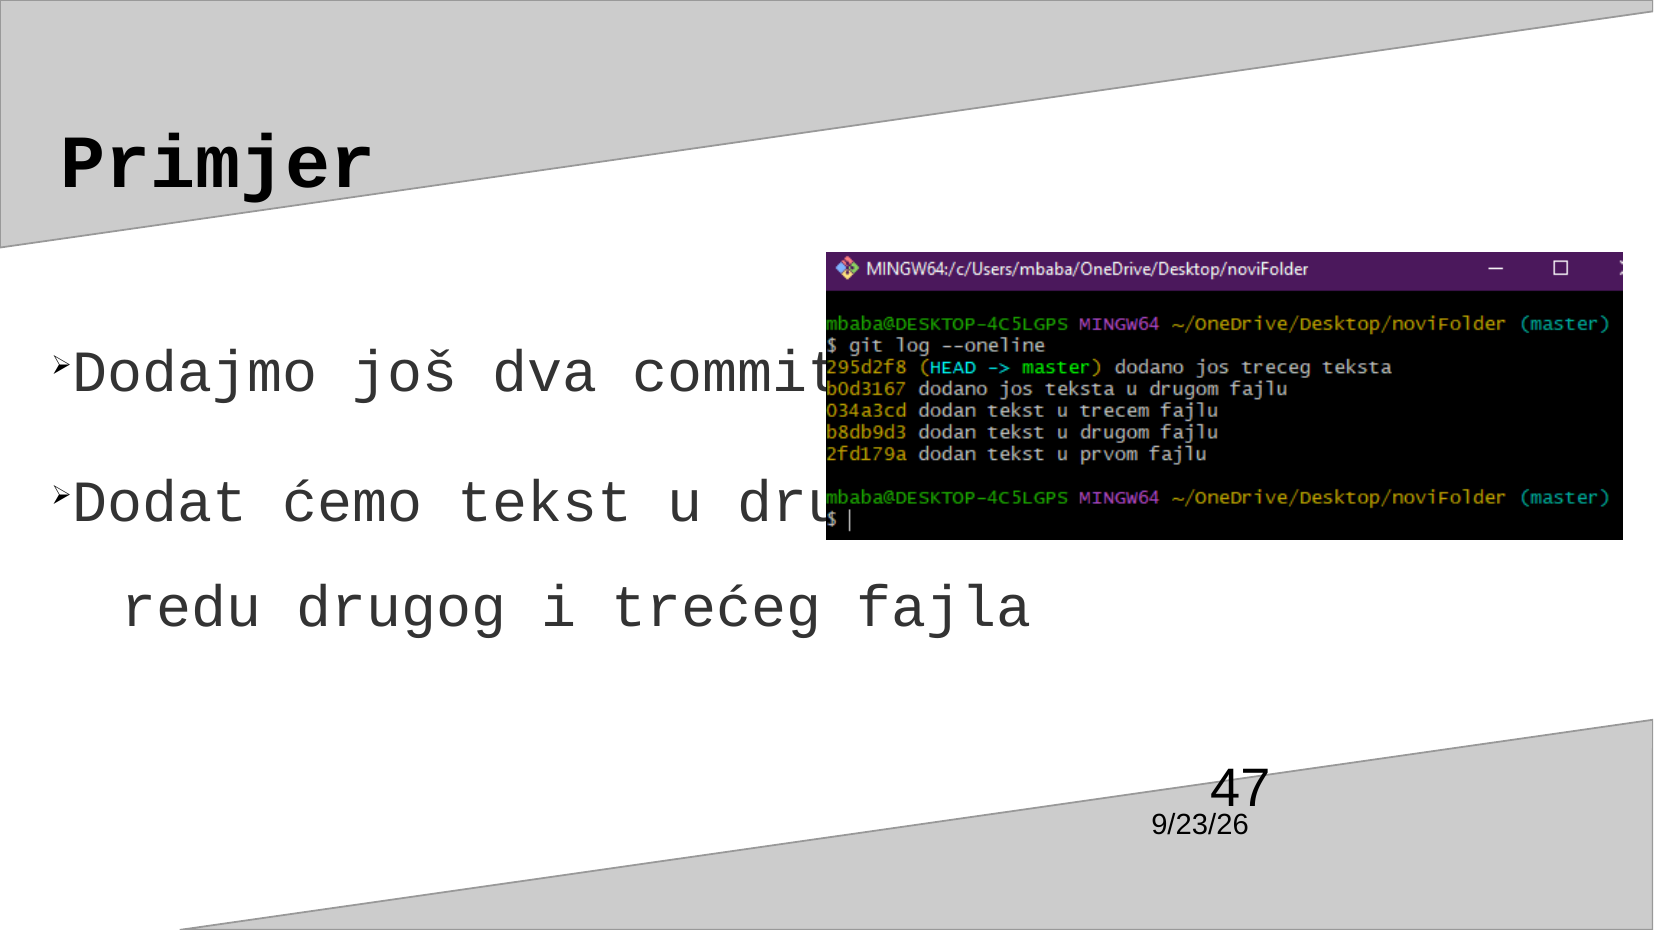

Primjer
# Dodajmo još dva commita
Dodat ćemo tekst u drugom
 redu drugog i trećeg fajla
45